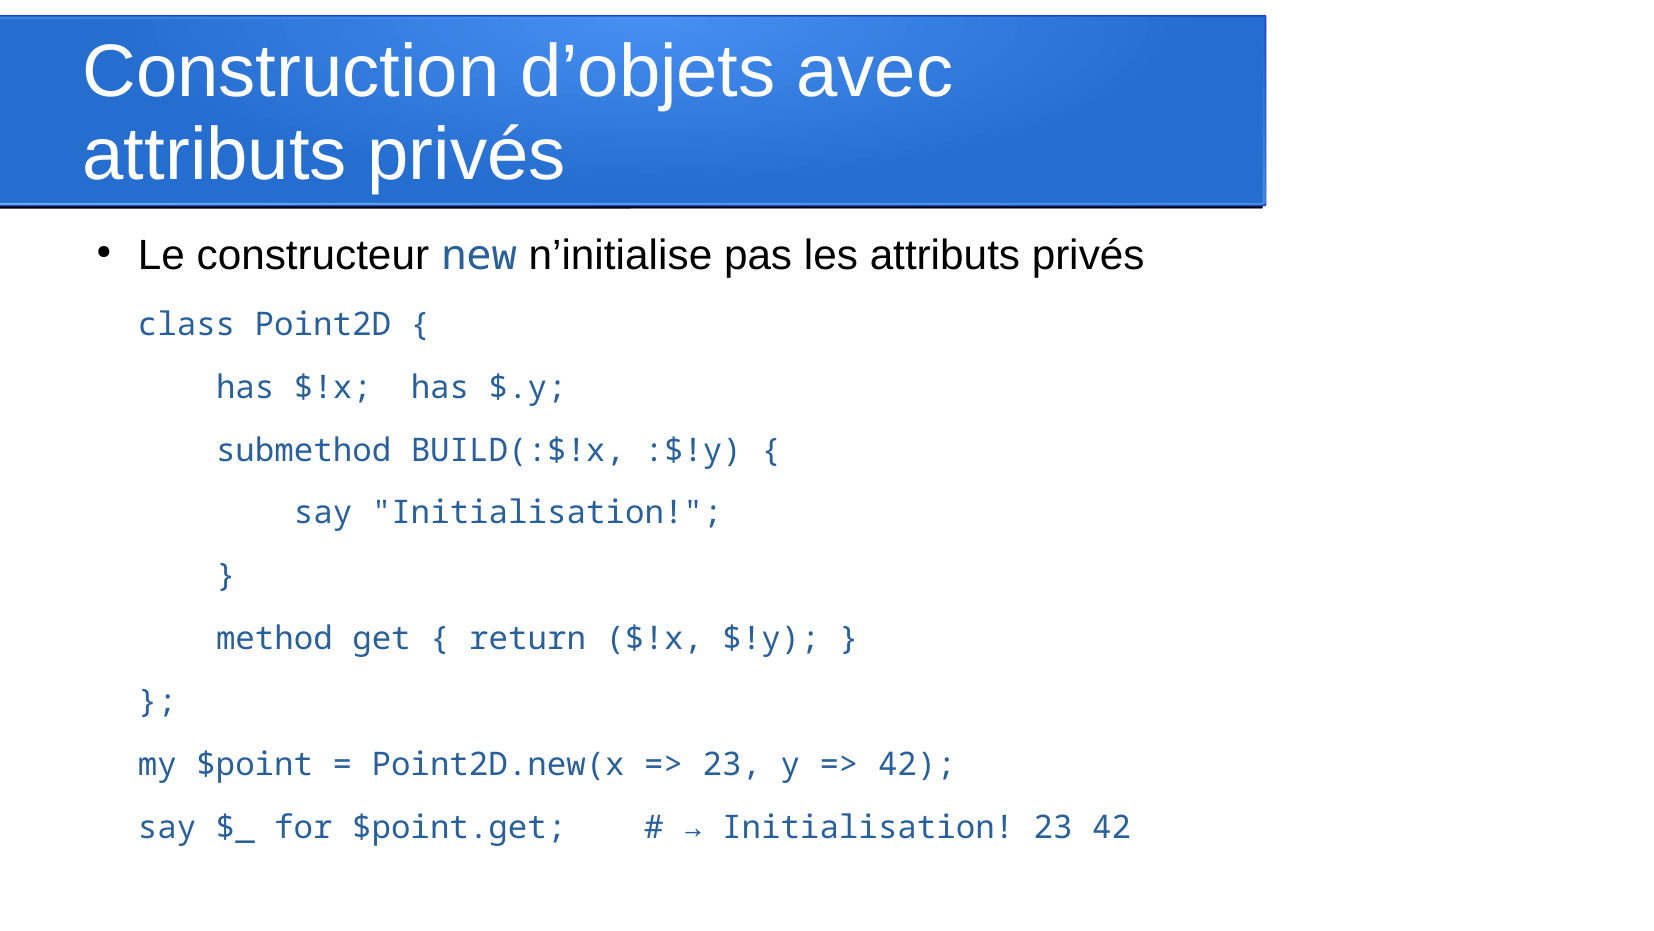

# Construction d’objets avec attributs privés
Le constructeur new n’initialise pas les attributs privés
class Point2D {
 has $!x; has $.y;
 submethod BUILD(:$!x, :$!y) {
 say "Initialisation!";
 }
 method get { return ($!x, $!y); }
};
my $point = Point2D.new(x => 23, y => 42);
say $_ for $point.get; # → Initialisation! 23 42